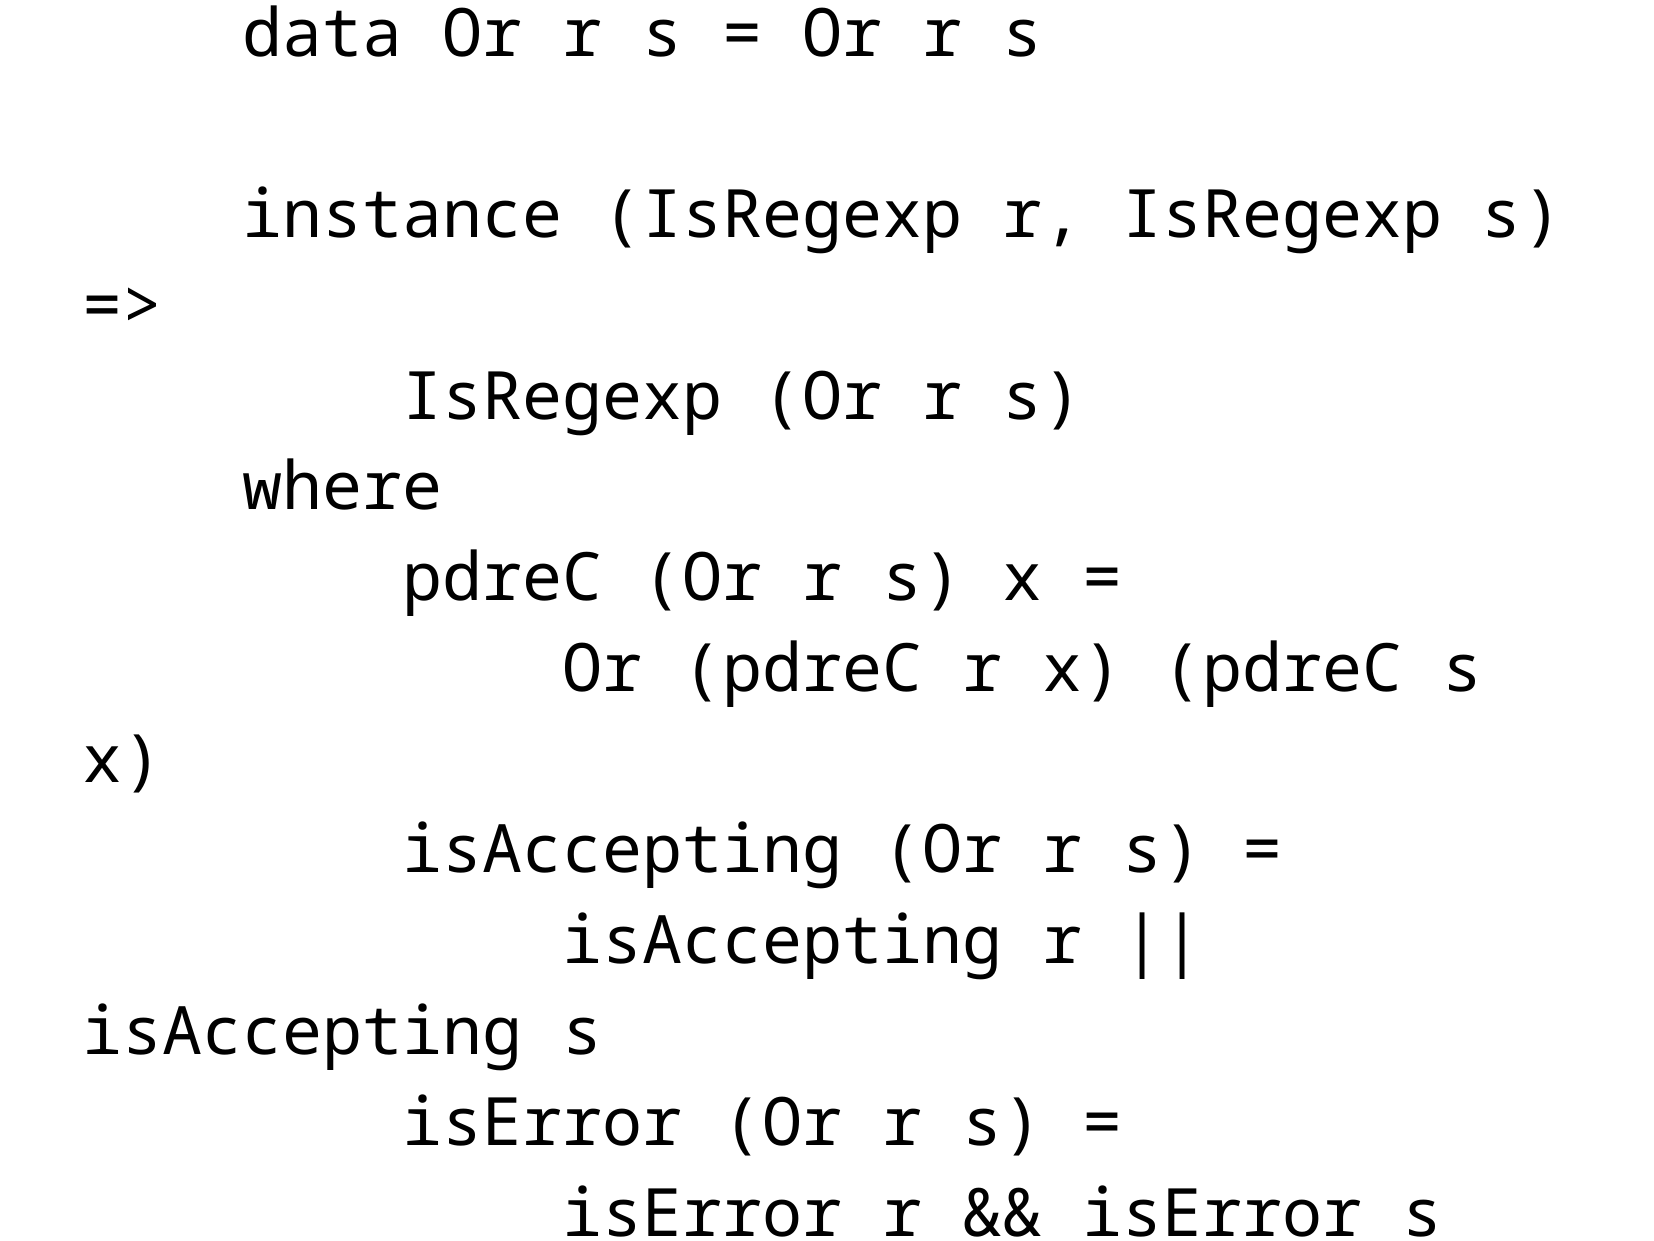

# data Or r s = Or r s
 instance (IsRegexp r, IsRegexp s) =>
 IsRegexp (Or r s)
 where
 pdreC (Or r s) x =
 Or (pdreC r x) (pdreC s x)
 isAccepting (Or r s) =
 isAccepting r || isAccepting s
 isError (Or r s) =
 isError r && isError s